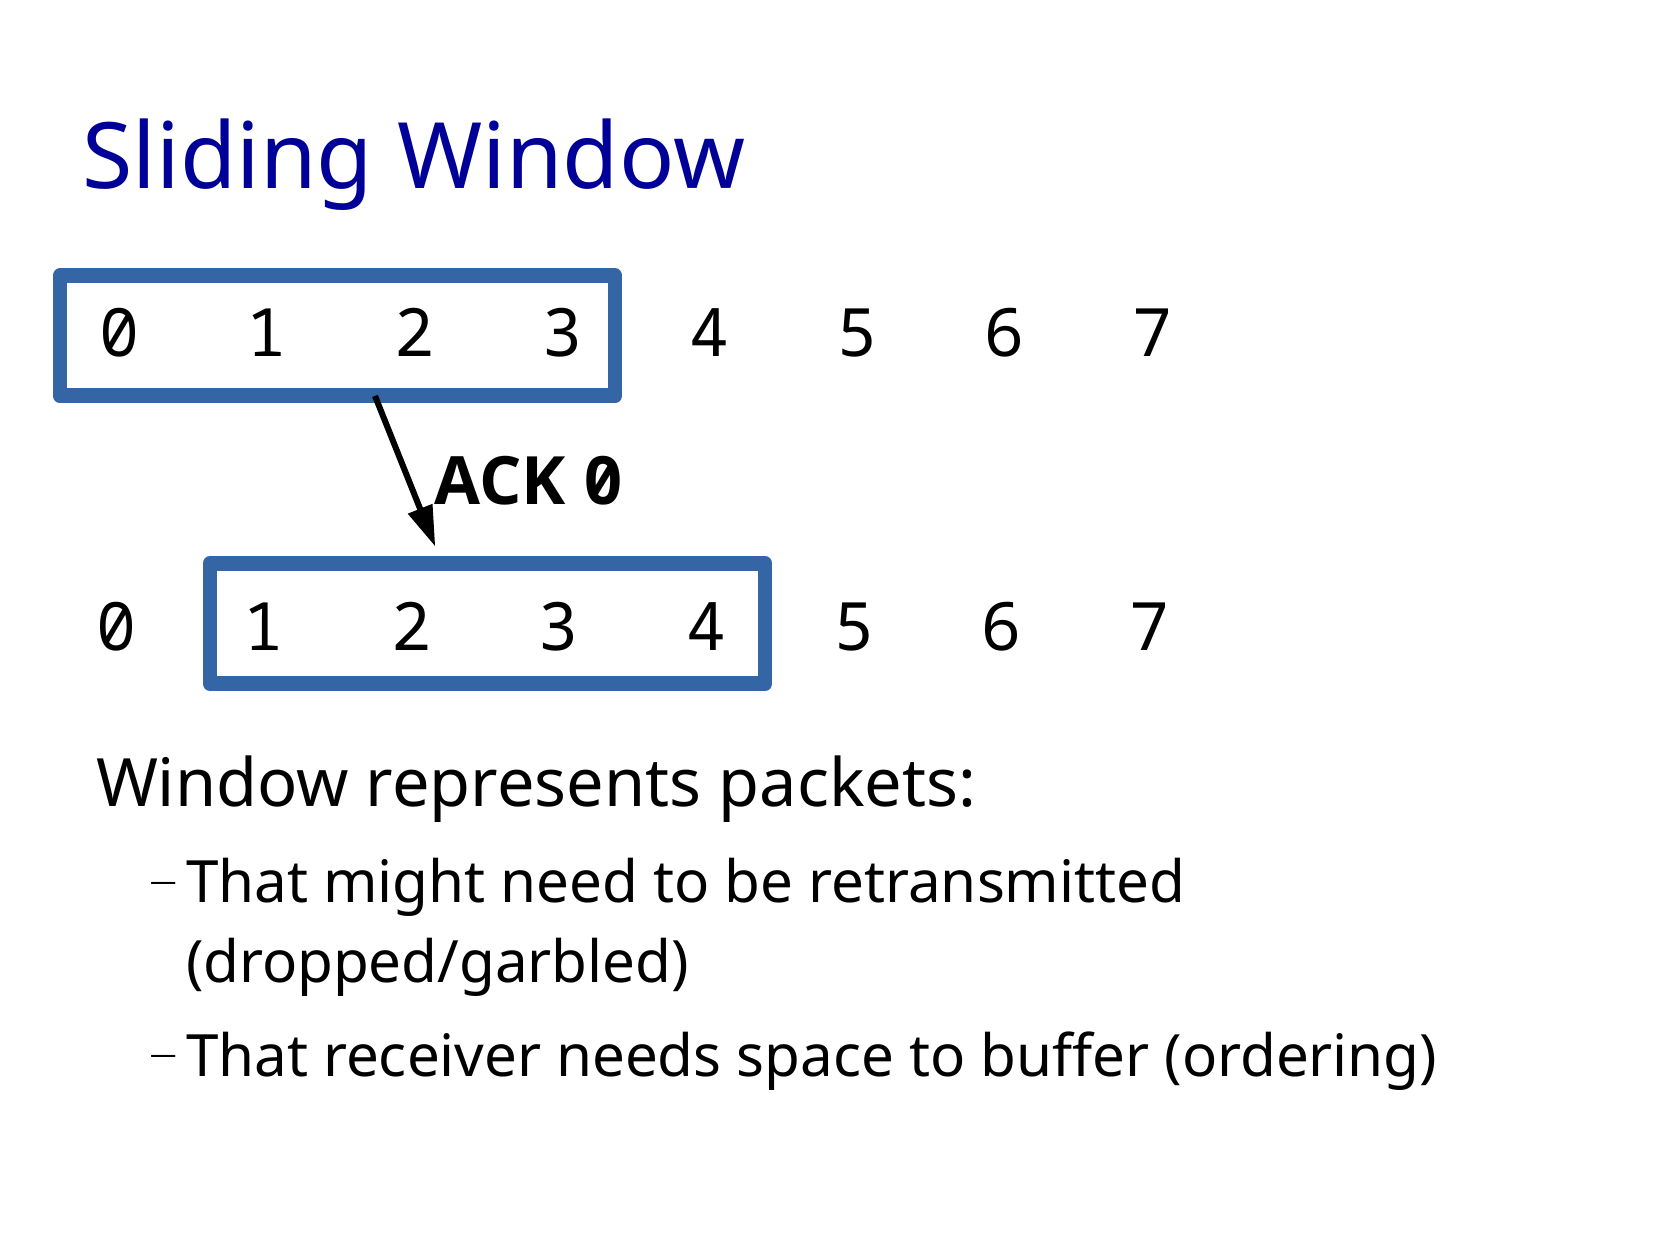

# Sliding Window
0		1		2		3		4		5		6		7
ACK 0
0		1		2		3		4		5		6		7
Window represents packets:
That might need to be retransmitted (dropped/garbled)
That receiver needs space to buffer (ordering)